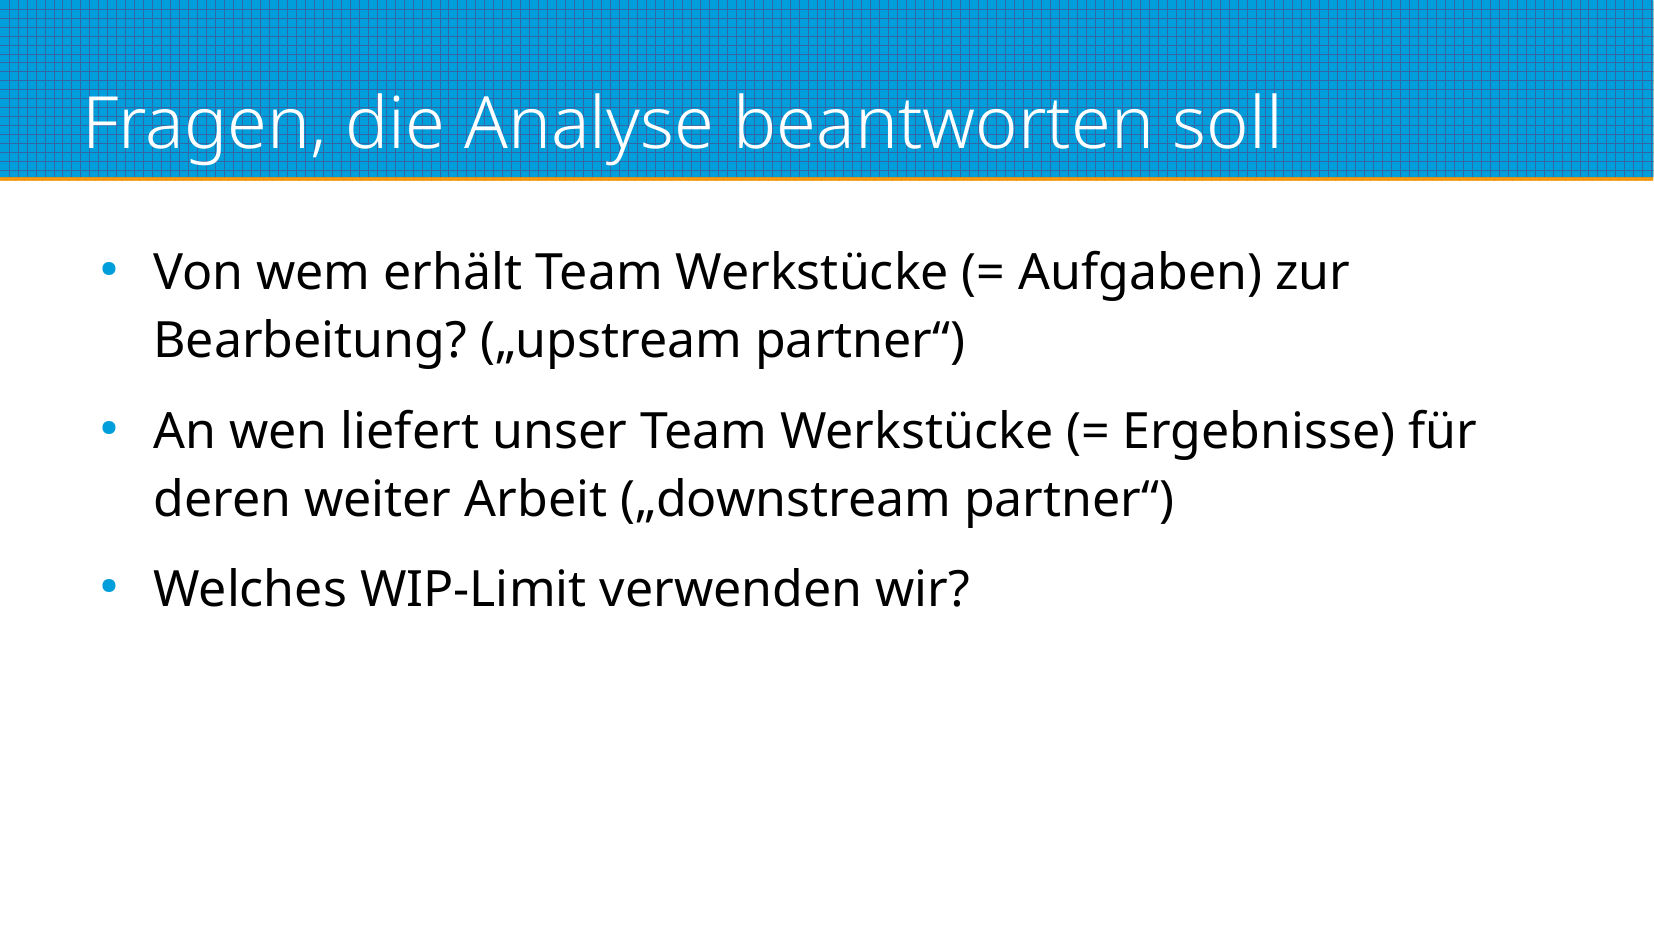

# Fragen, die Analyse beantworten soll
Von wem erhält Team Werkstücke (= Aufgaben) zur Bearbeitung? („upstream partner“)
An wen liefert unser Team Werkstücke (= Ergebnisse) für deren weiter Arbeit („downstream partner“)
Welches WIP-Limit verwenden wir?